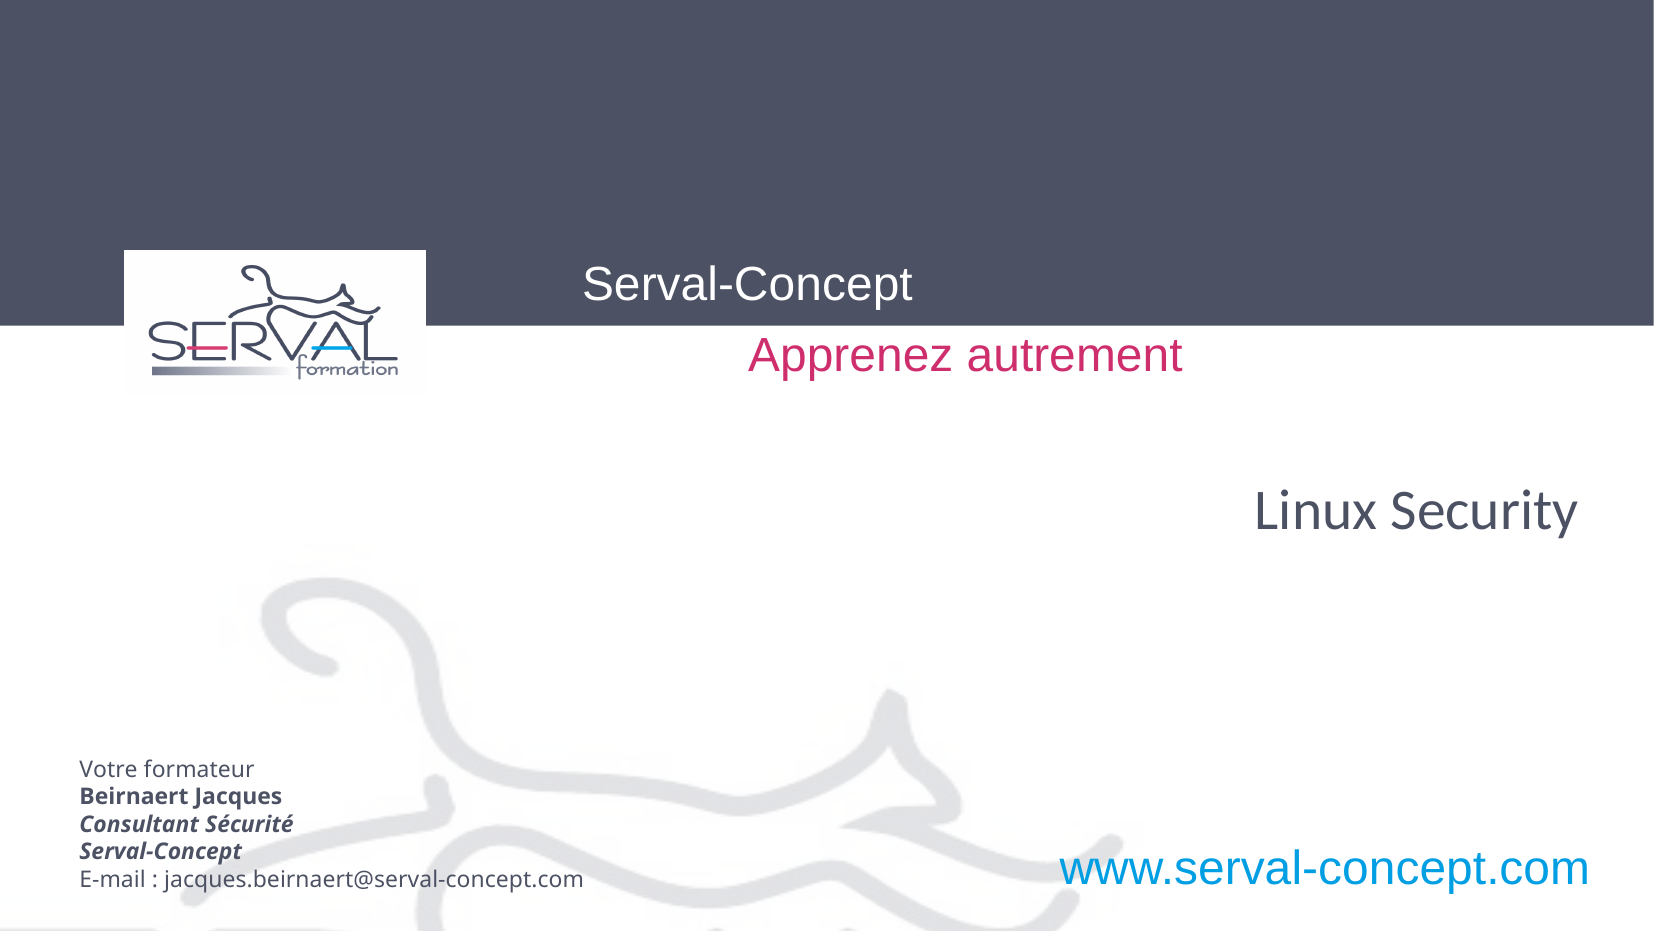

# Linux Security
Votre formateur
Beirnaert Jacques
Consultant Sécurité
Serval-Concept
E-mail : jacques.beirnaert@serval-concept.com